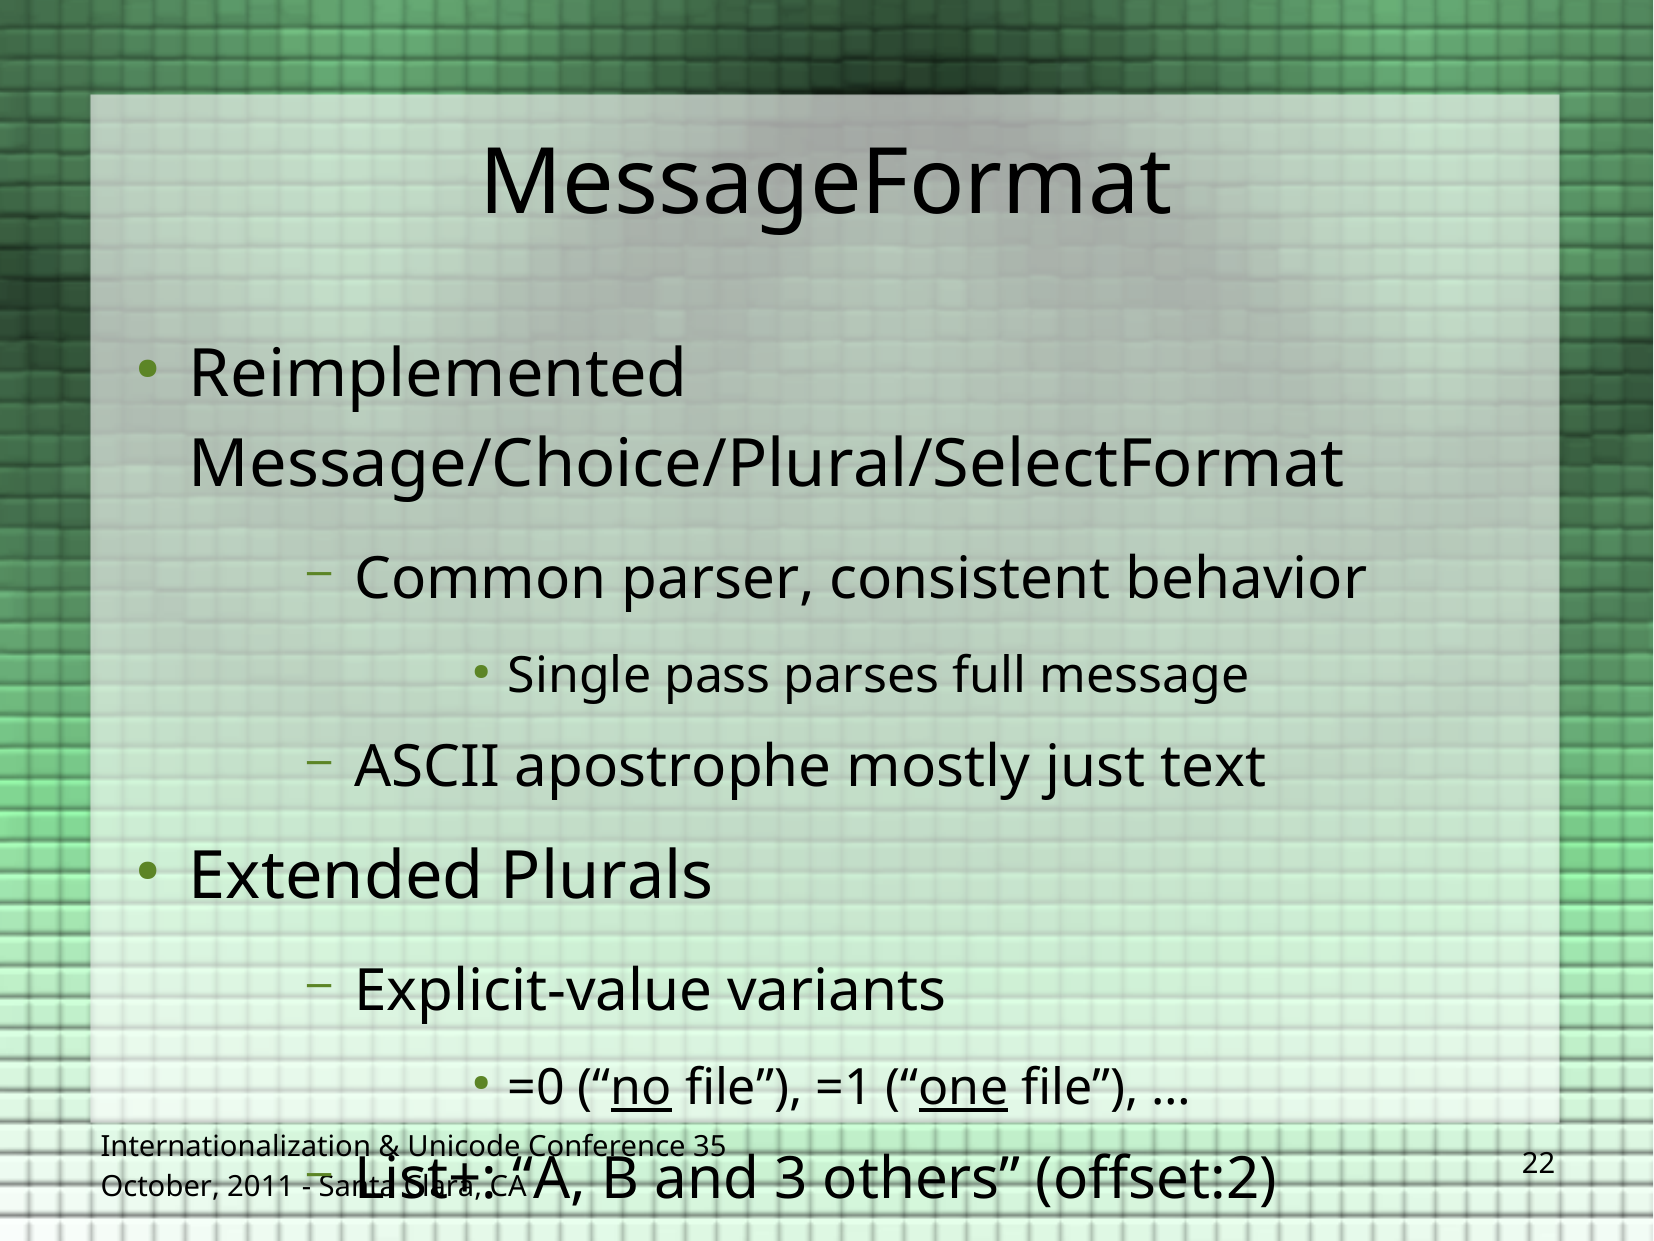

# MessageFormat
Reimplemented Message/Choice/Plural/SelectFormat
Common parser, consistent behavior
Single pass parses full message
ASCII apostrophe mostly just text
Extended Plurals
Explicit-value variants
=0 (“no file”), =1 (“one file”), …
List+: “A, B and 3 others” (offset:2)